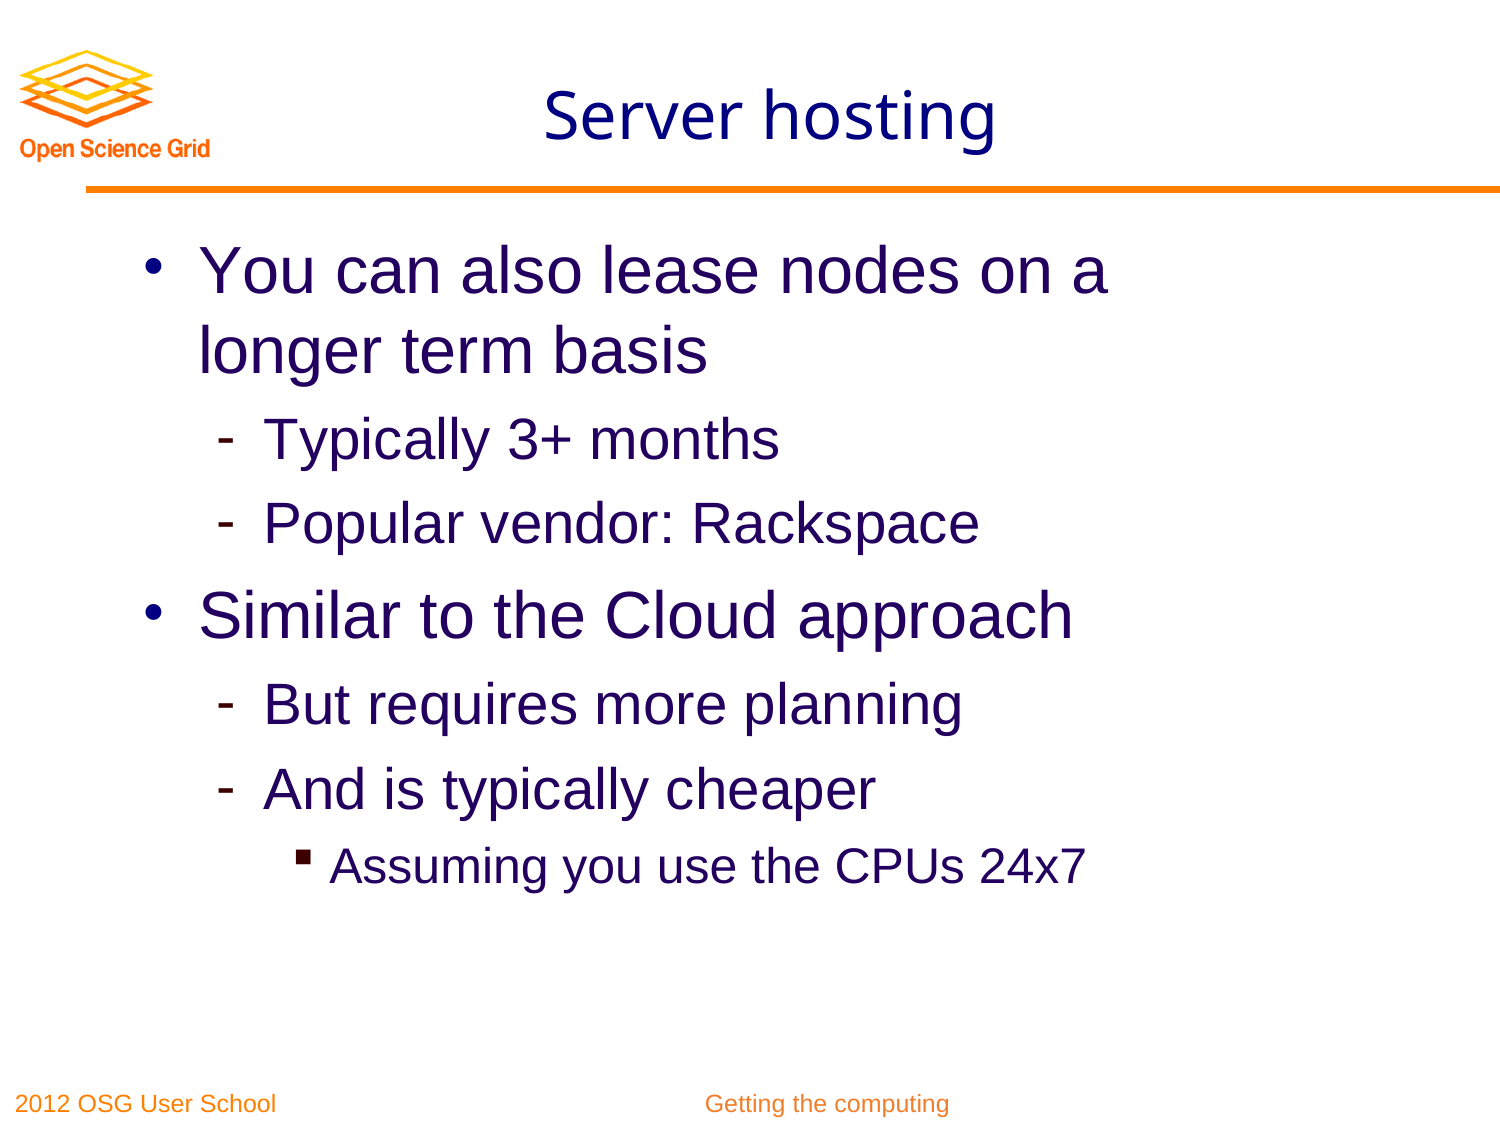

# Server hosting
You can also lease nodes on a longer term basis
Typically 3+ months
Popular vendor: Rackspace
Similar to the Cloud approach
But requires more planning
And is typically cheaper
Assuming you use the CPUs 24x7